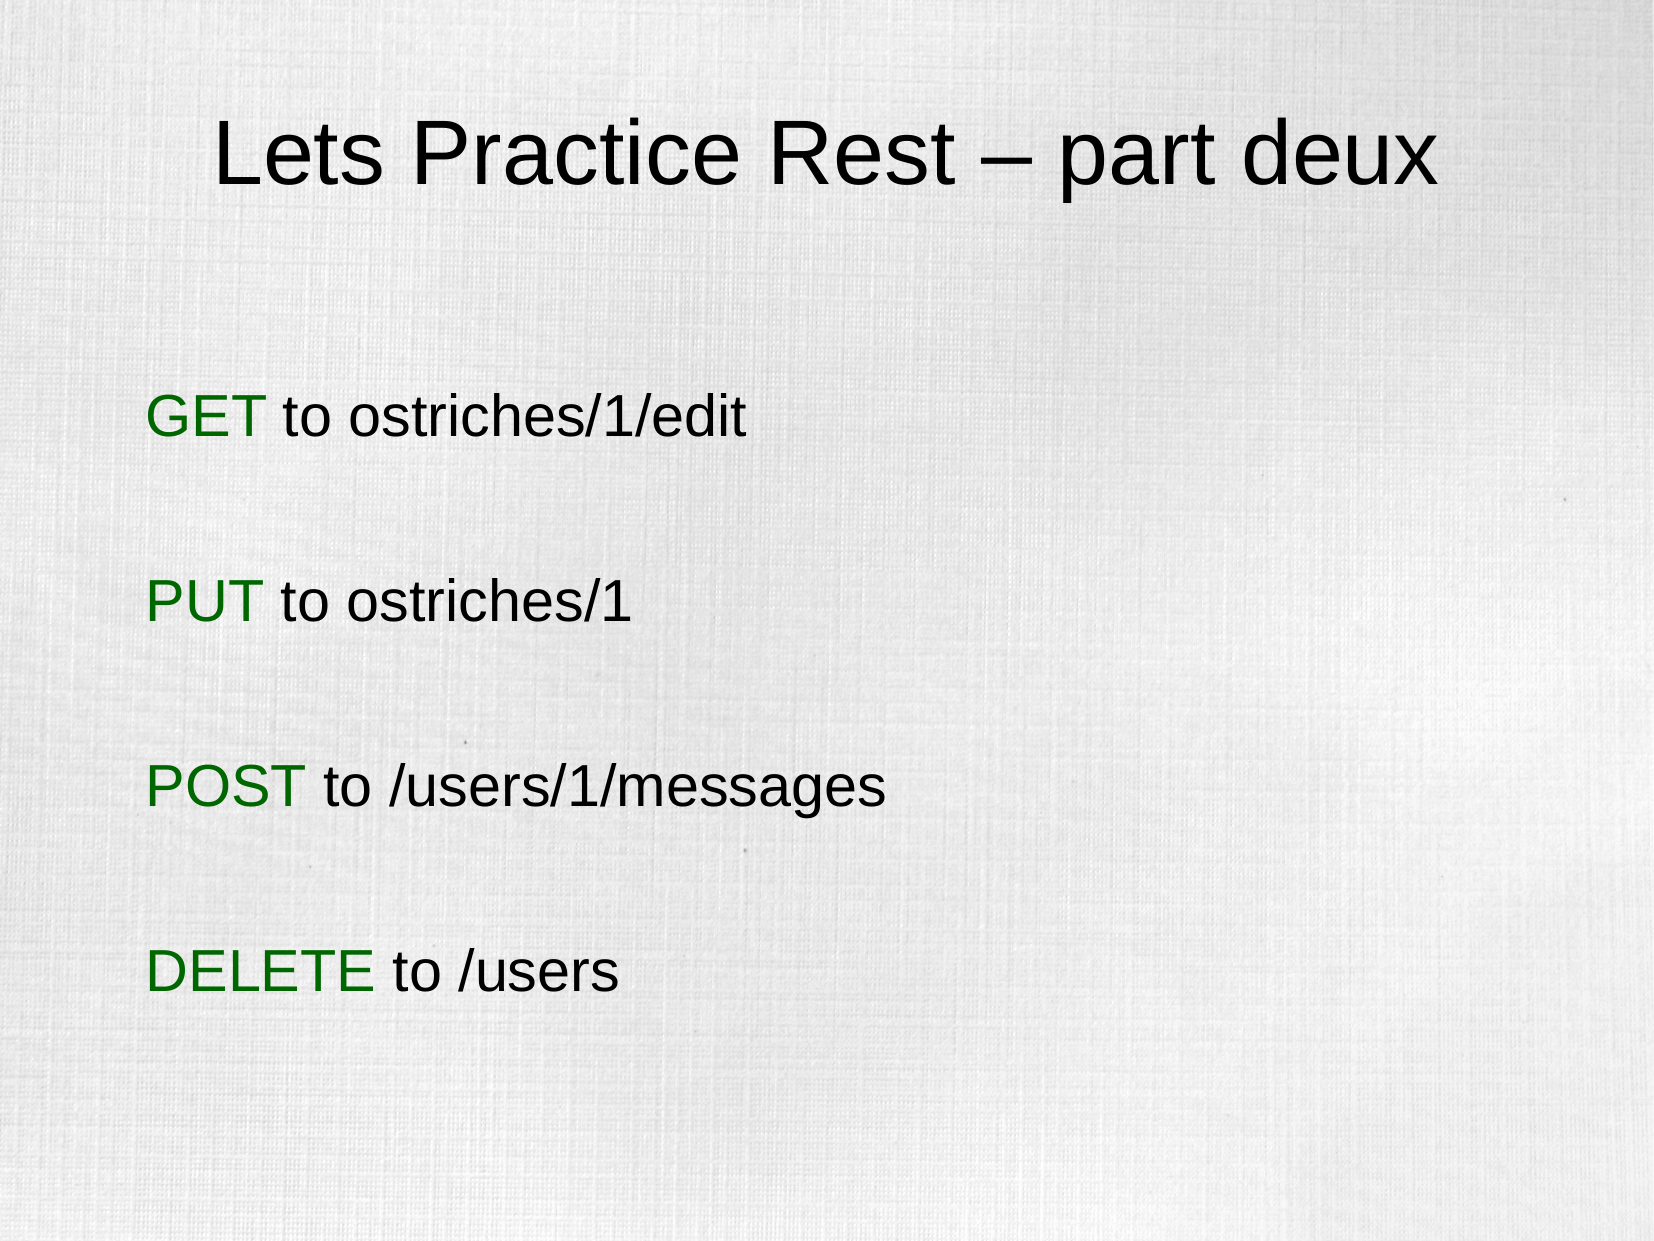

# Lets Practice Rest – part deux
GET to ostriches/1/edit
PUT to ostriches/1
POST to /users/1/messages
DELETE to /users